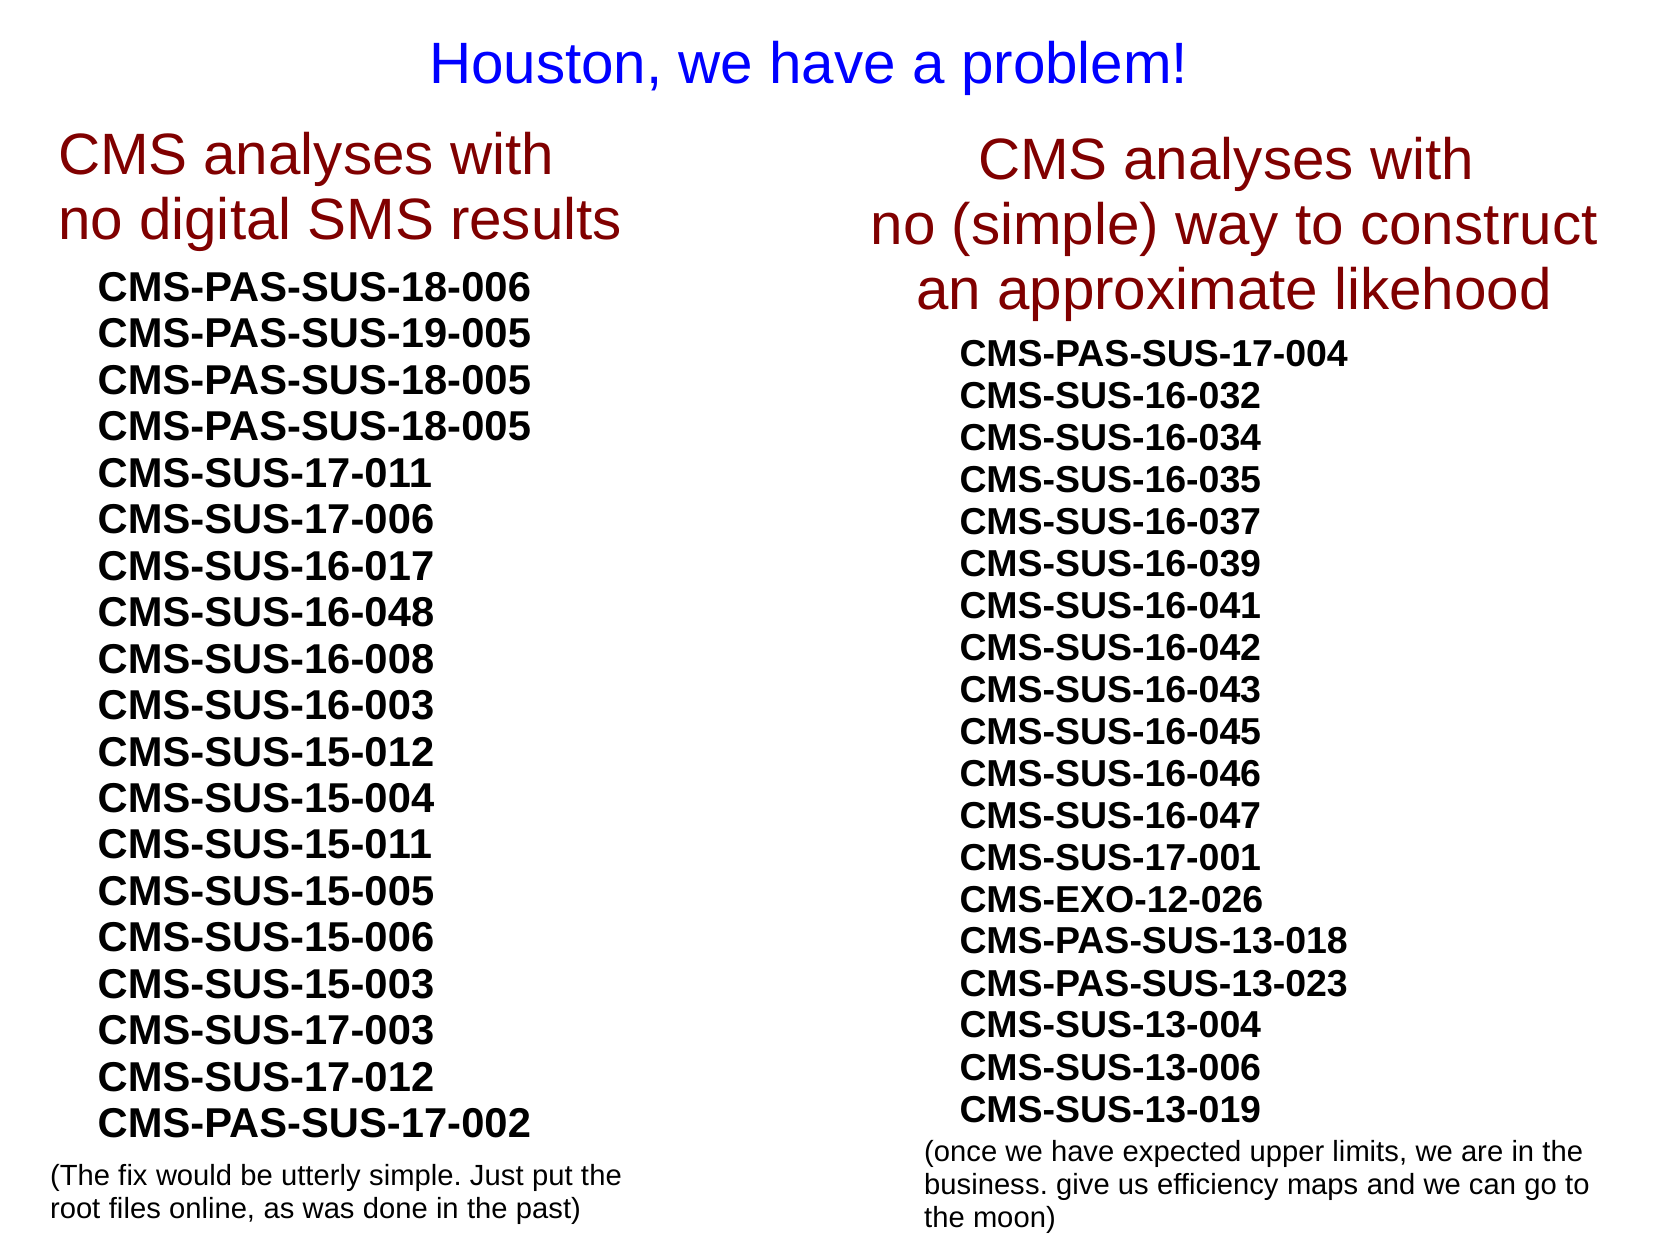

Houston, we have a problem!
CMS analyses with
no digital SMS results
# CMS analyses with no (simple) way to construct an approximate likehood
CMS-PAS-SUS-18-006
CMS-PAS-SUS-19-005
CMS-PAS-SUS-18-005
CMS-PAS-SUS-18-005
CMS-SUS-17-011
CMS-SUS-17-006
CMS-SUS-16-017
CMS-SUS-16-048
CMS-SUS-16-008
CMS-SUS-16-003
CMS-SUS-15-012
CMS-SUS-15-004
CMS-SUS-15-011
CMS-SUS-15-005
CMS-SUS-15-006
CMS-SUS-15-003
CMS-SUS-17-003
CMS-SUS-17-012
CMS-PAS-SUS-17-002
CMS-PAS-SUS-17-004
CMS-SUS-16-032
CMS-SUS-16-034
CMS-SUS-16-035
CMS-SUS-16-037
CMS-SUS-16-039
CMS-SUS-16-041
CMS-SUS-16-042
CMS-SUS-16-043
CMS-SUS-16-045
CMS-SUS-16-046
CMS-SUS-16-047
CMS-SUS-17-001
CMS-EXO-12-026
CMS-PAS-SUS-13-018
CMS-PAS-SUS-13-023
CMS-SUS-13-004
CMS-SUS-13-006
CMS-SUS-13-019
(once we have expected upper limits, we are in the business. give us efficiency maps and we can go to the moon)
(The fix would be utterly simple. Just put the root files online, as was done in the past)